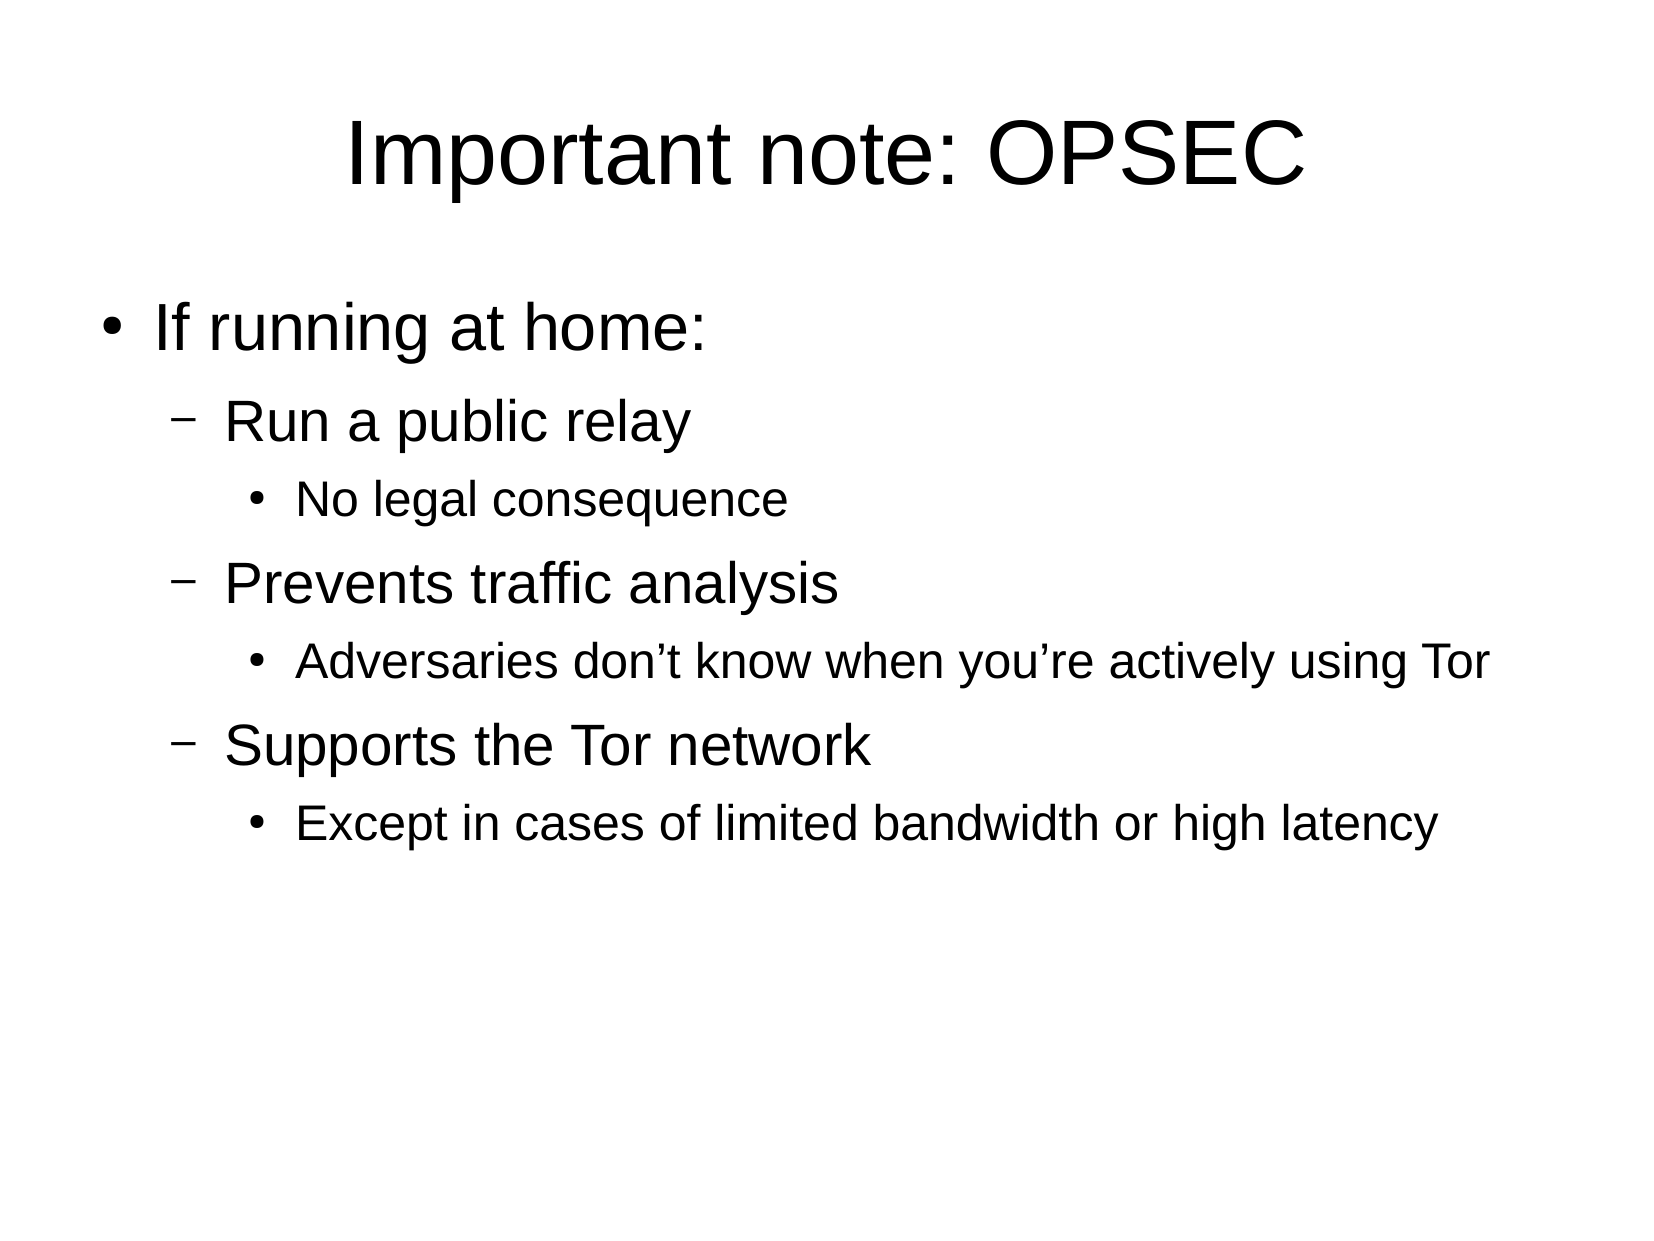

# Important note: OPSEC
If running at home:
Run a public relay
No legal consequence
Prevents traffic analysis
Adversaries don’t know when you’re actively using Tor
Supports the Tor network
Except in cases of limited bandwidth or high latency